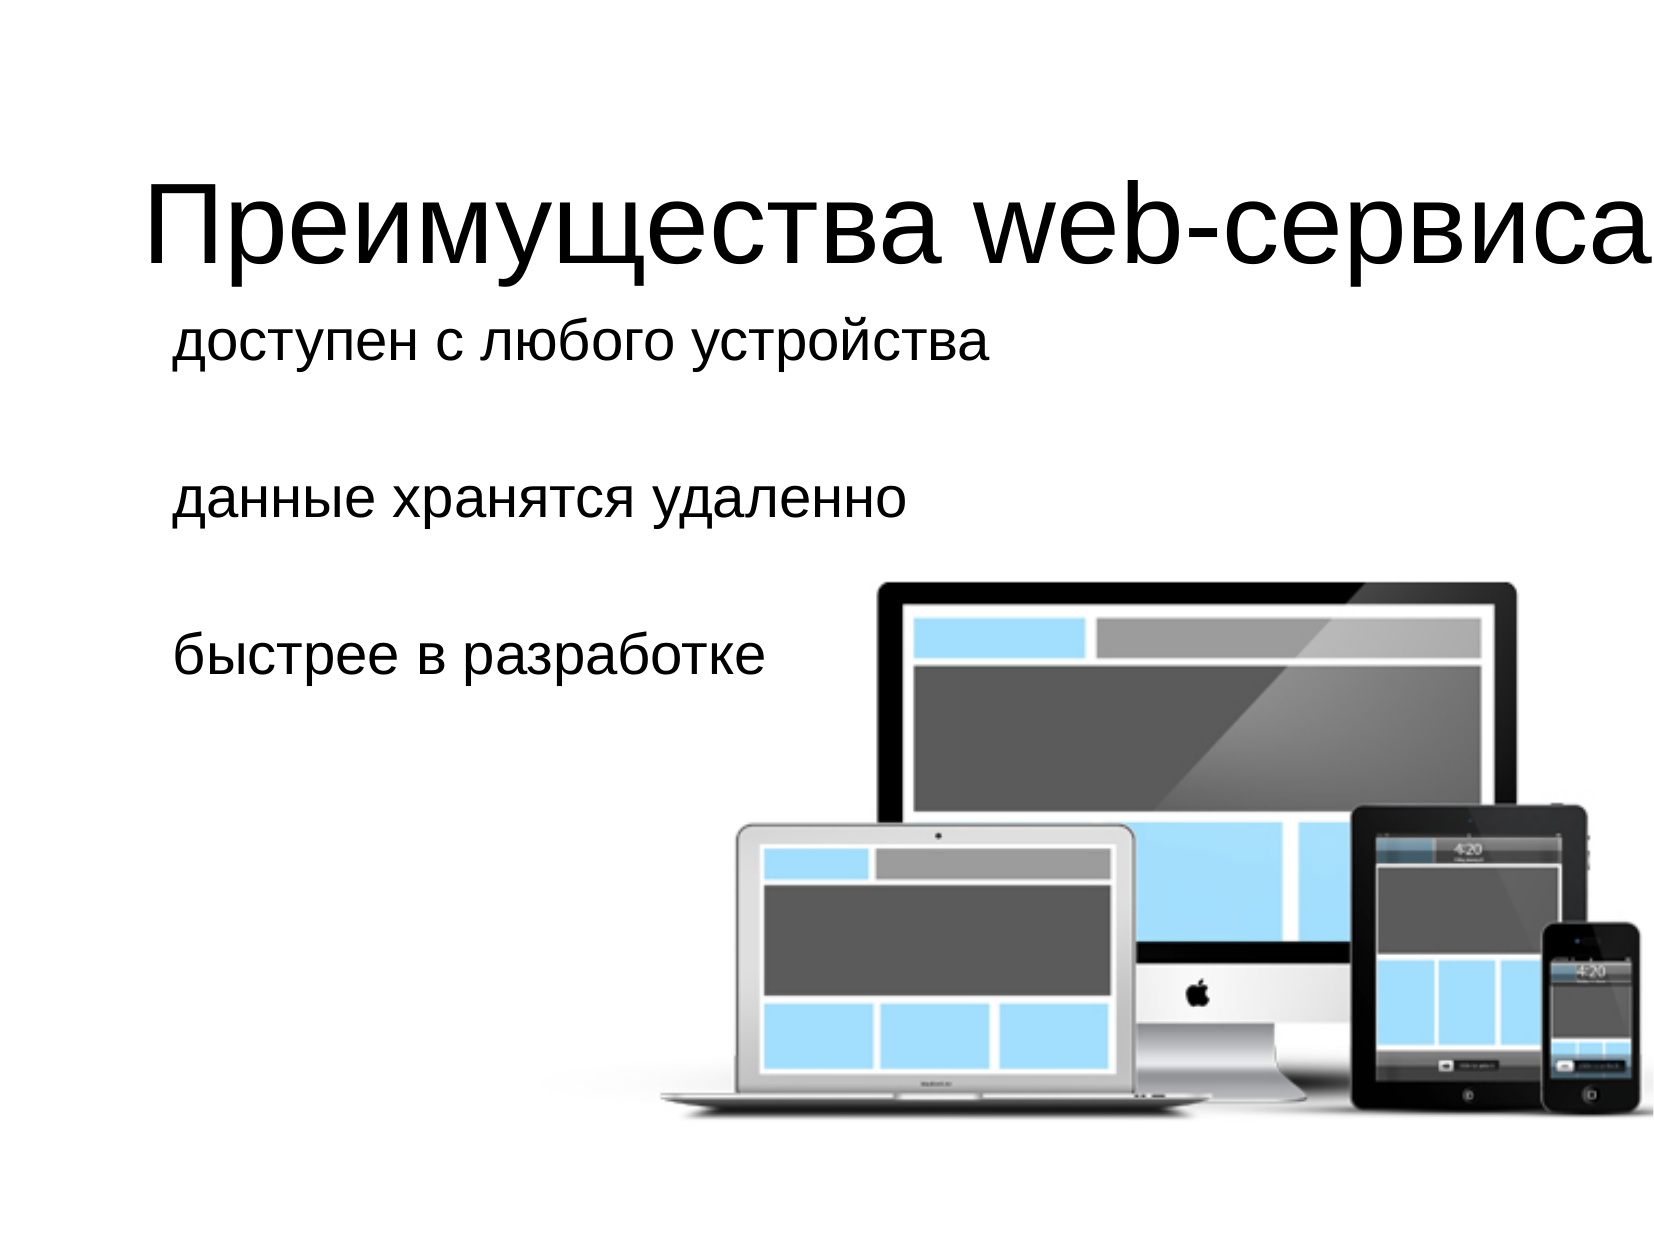

Преимущества web-сервиса
доступен с любого устройства
данные хранятся удаленно
быстрее в разработке